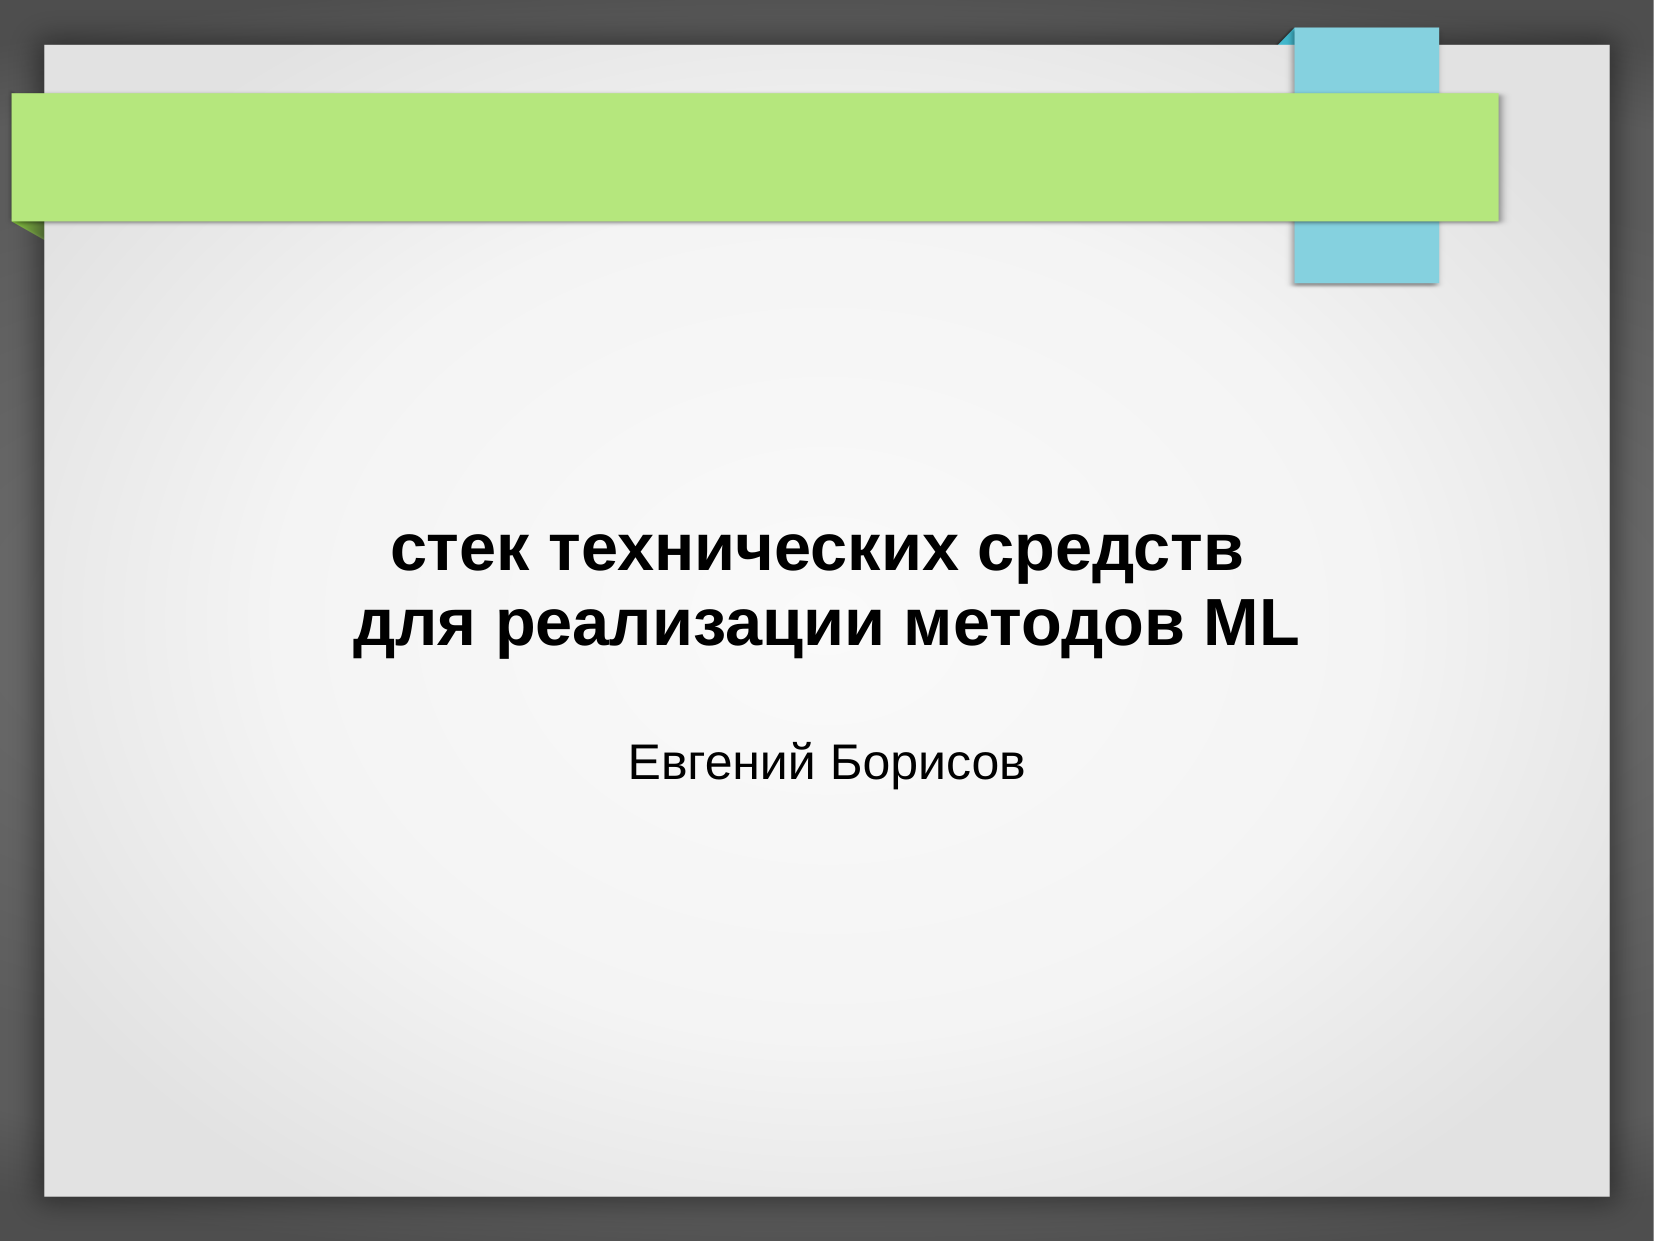

# стек технических средств
для реализации методов ML
Евгений Борисов